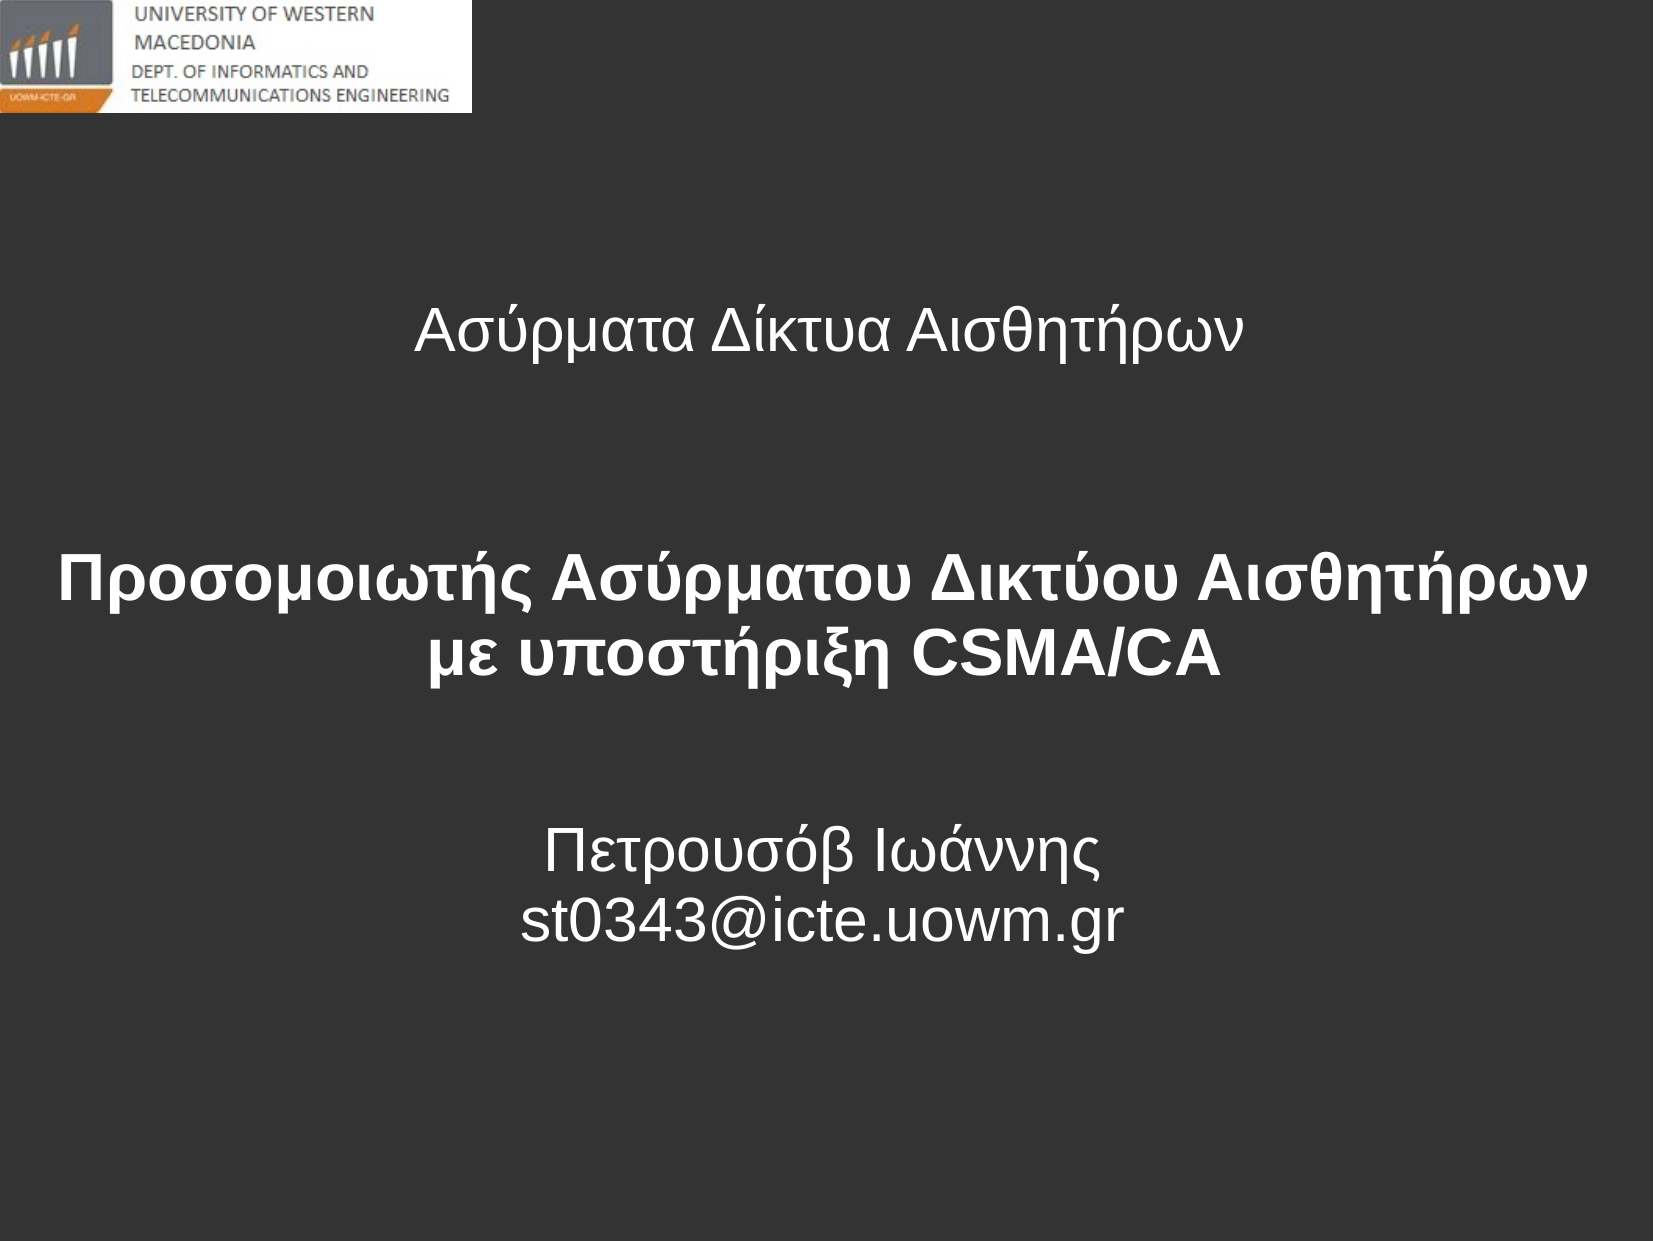

Ασύρματα Δίκτυα Αισθητήρων
# Προσομοιωτής Ασύρματου Δικτύου Αισθητήρων με υποστήριξη CSMA/CA
Πετρουσόβ Ιωάννης
st0343@icte.uowm.gr